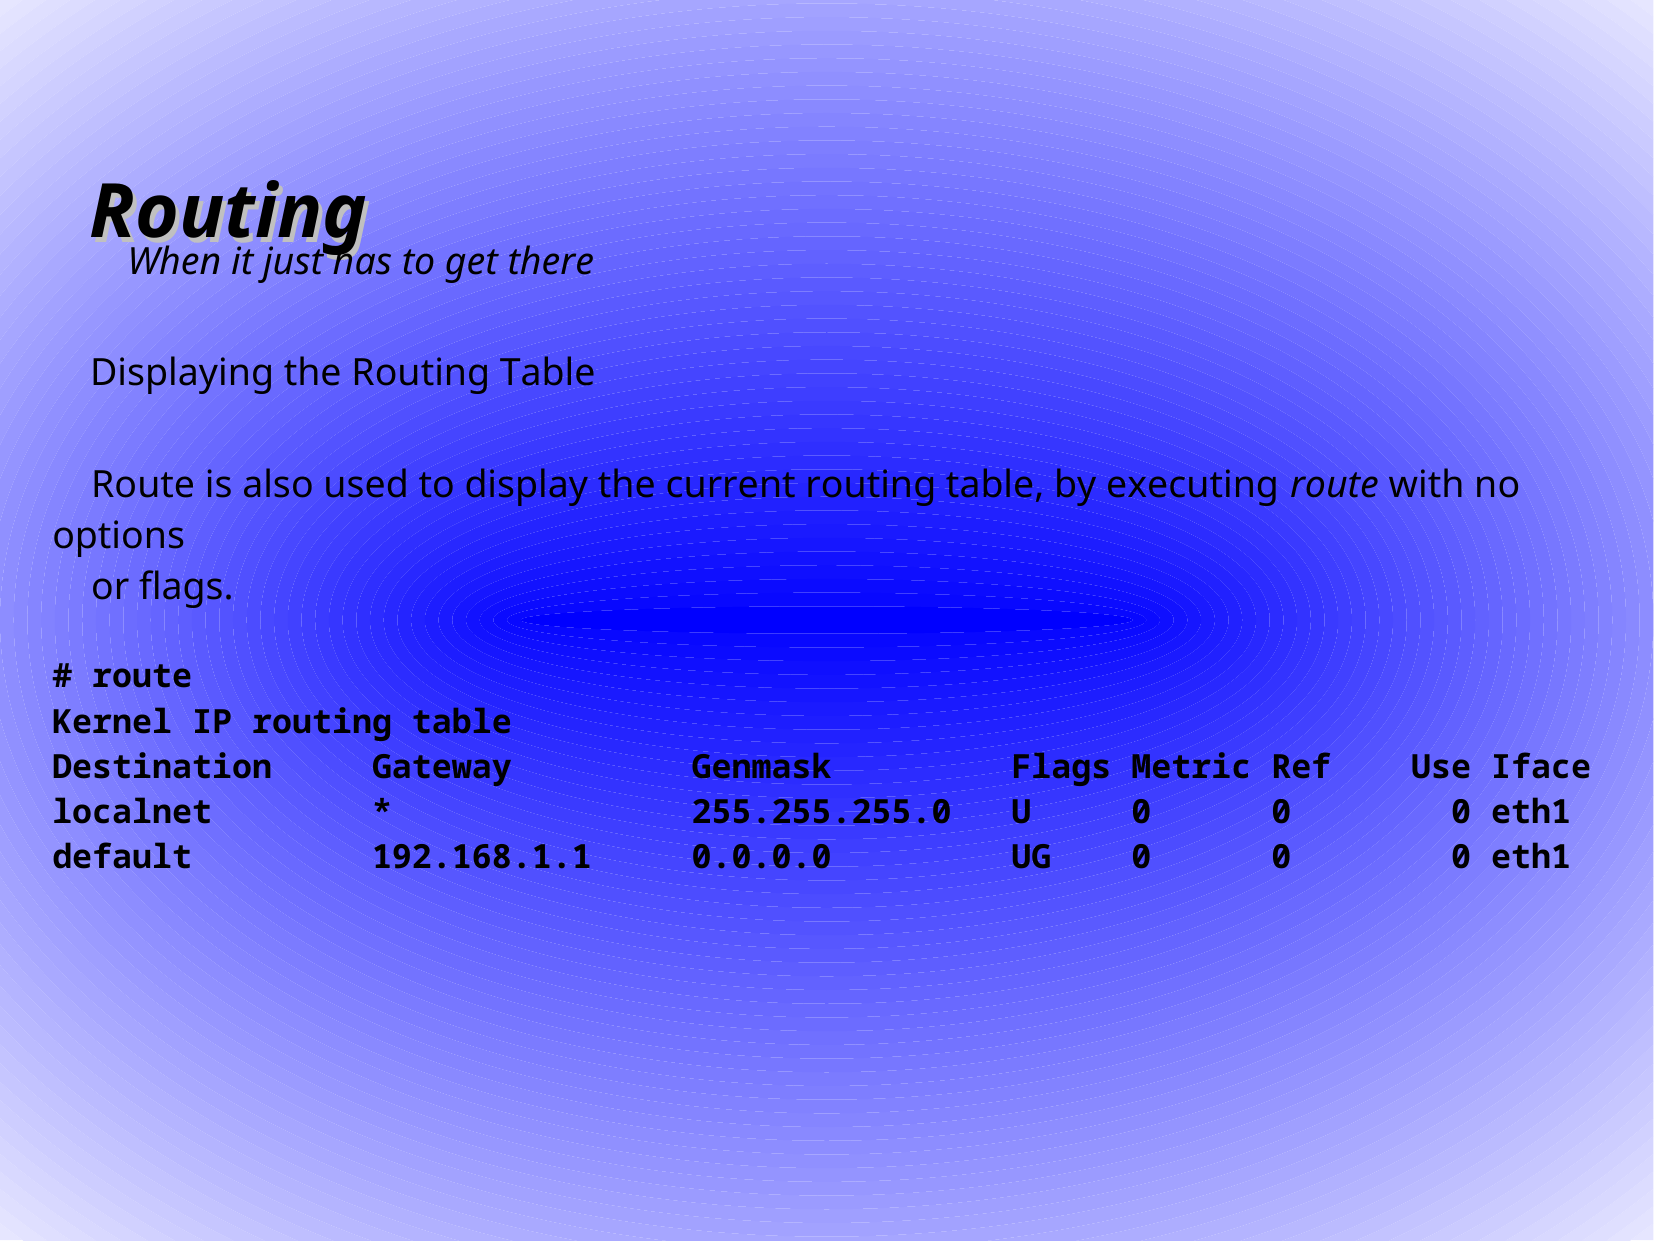

Routing
When it just has to get there
Displaying the Routing Table
 Route is also used to display the current routing table, by executing route with no options
 or flags.
# route
Kernel IP routing table
Destination Gateway Genmask Flags Metric Ref Use Iface
localnet * 255.255.255.0 U 0 0 0 eth1
default 192.168.1.1 0.0.0.0 UG 0 0 0 eth1